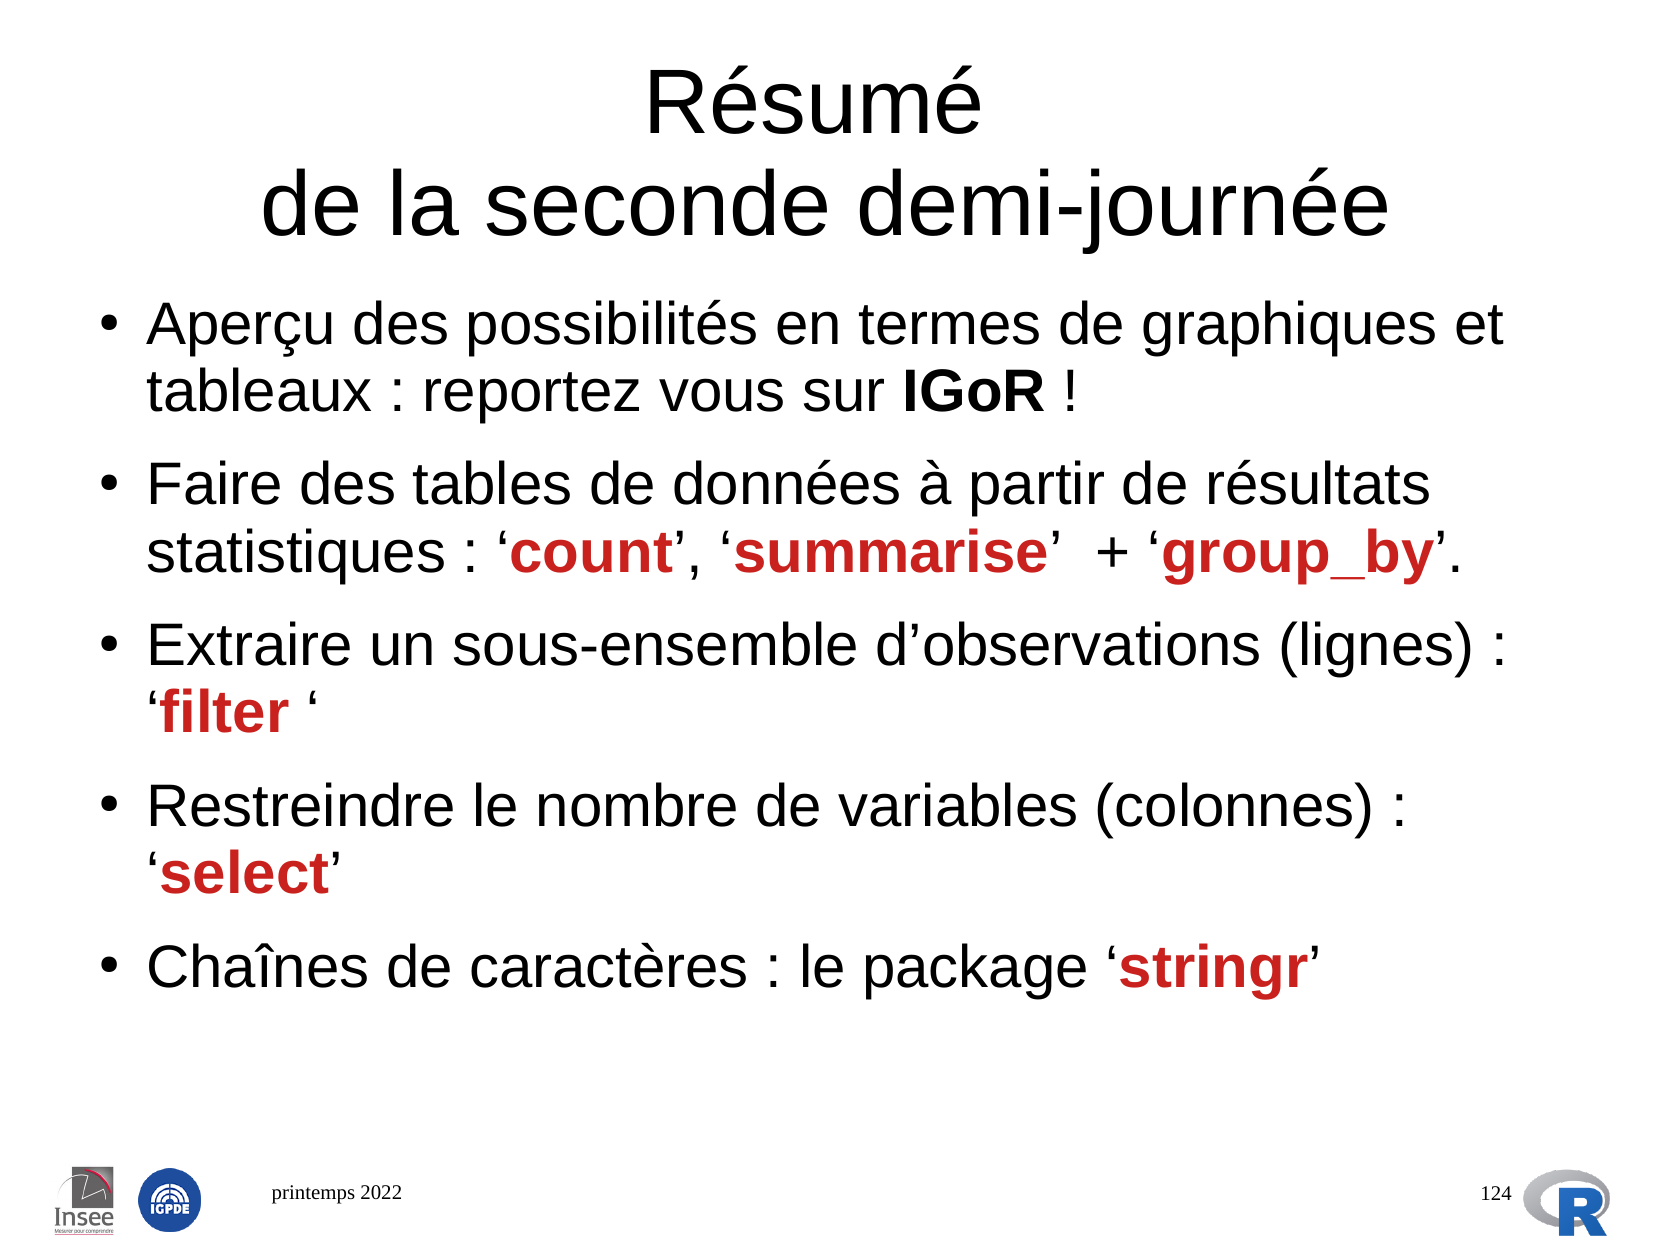

# Résumé de la seconde demi-journée
Aperçu des possibilités en termes de graphiques et tableaux : reportez vous sur IGoR !
Faire des tables de données à partir de résultats statistiques : ‘count’, ‘summarise’  + ‘group_by’.
Extraire un sous-ensemble d’observations (lignes) : ‘filter ‘
Restreindre le nombre de variables (colonnes) : ‘select’
Chaînes de caractères : le package ‘stringr’
printemps 2022
124